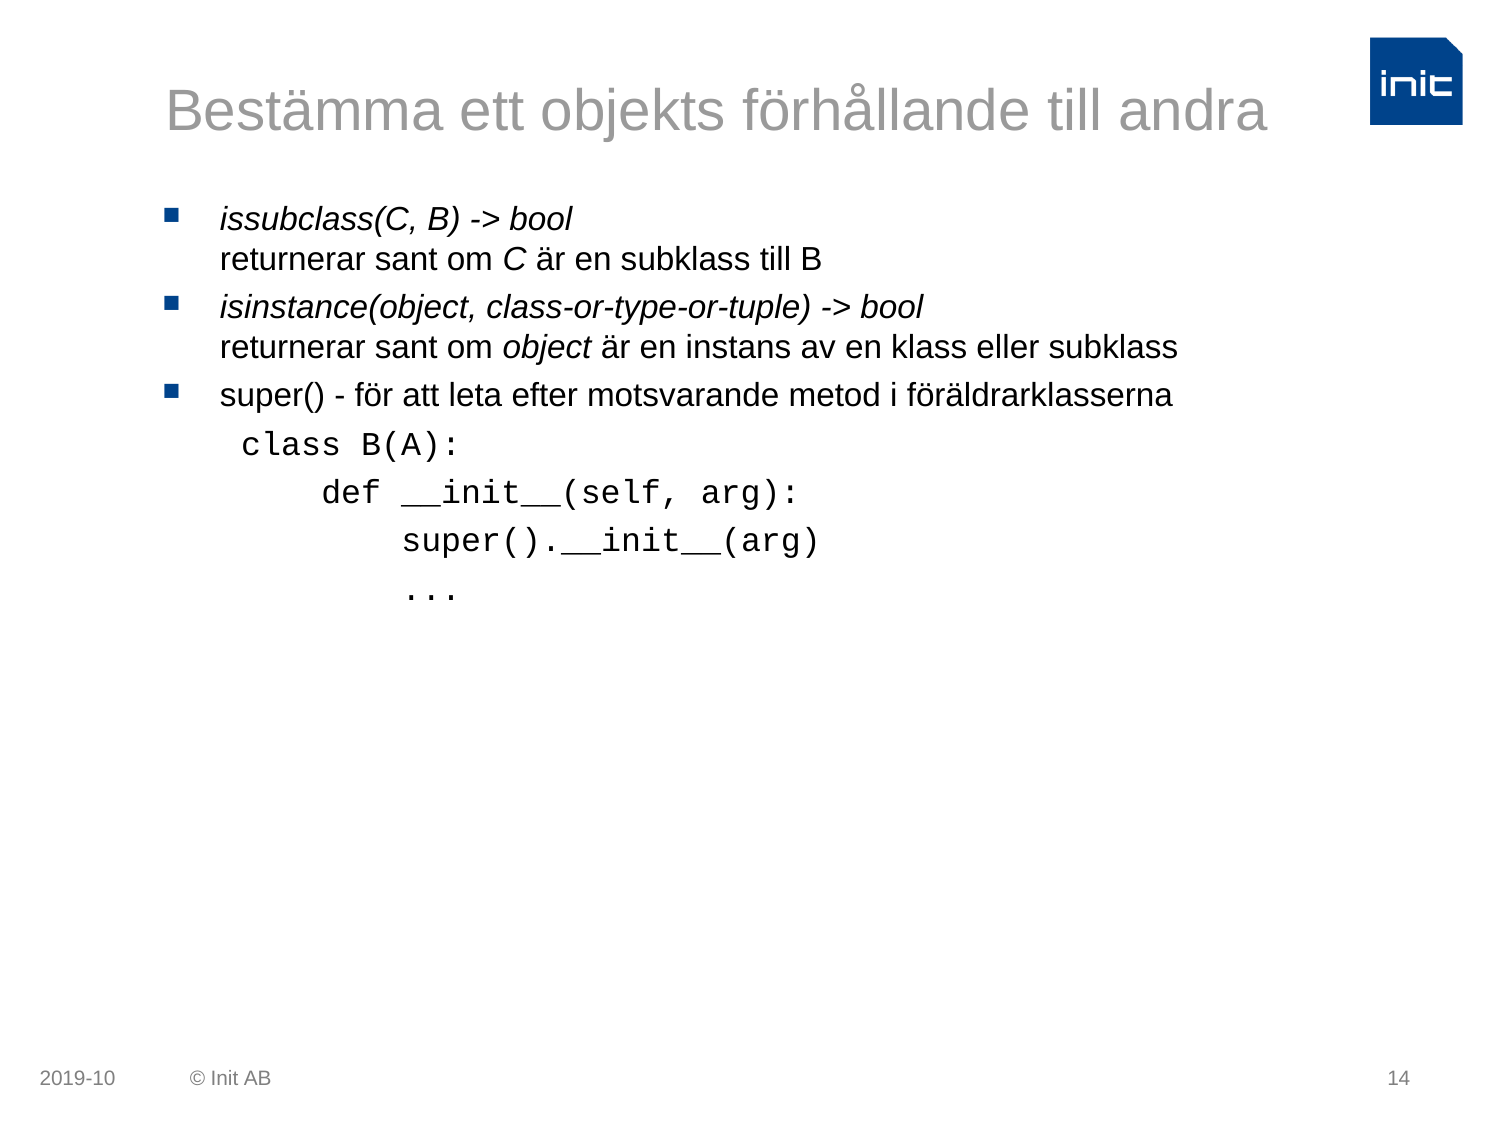

Bestämma ett objekts förhållande till andra
issubclass(C, B) -> bool
returnerar sant om C är en subklass till B
isinstance(object, class-or-type-or-tuple) -> bool
returnerar sant om object är en instans av en klass eller subklass
super() - för att leta efter motsvarande metod i föräldrarklasserna
class B(A):
 def __init__(self, arg):
 super().__init__(arg)
 ...
2019-10
© Init AB